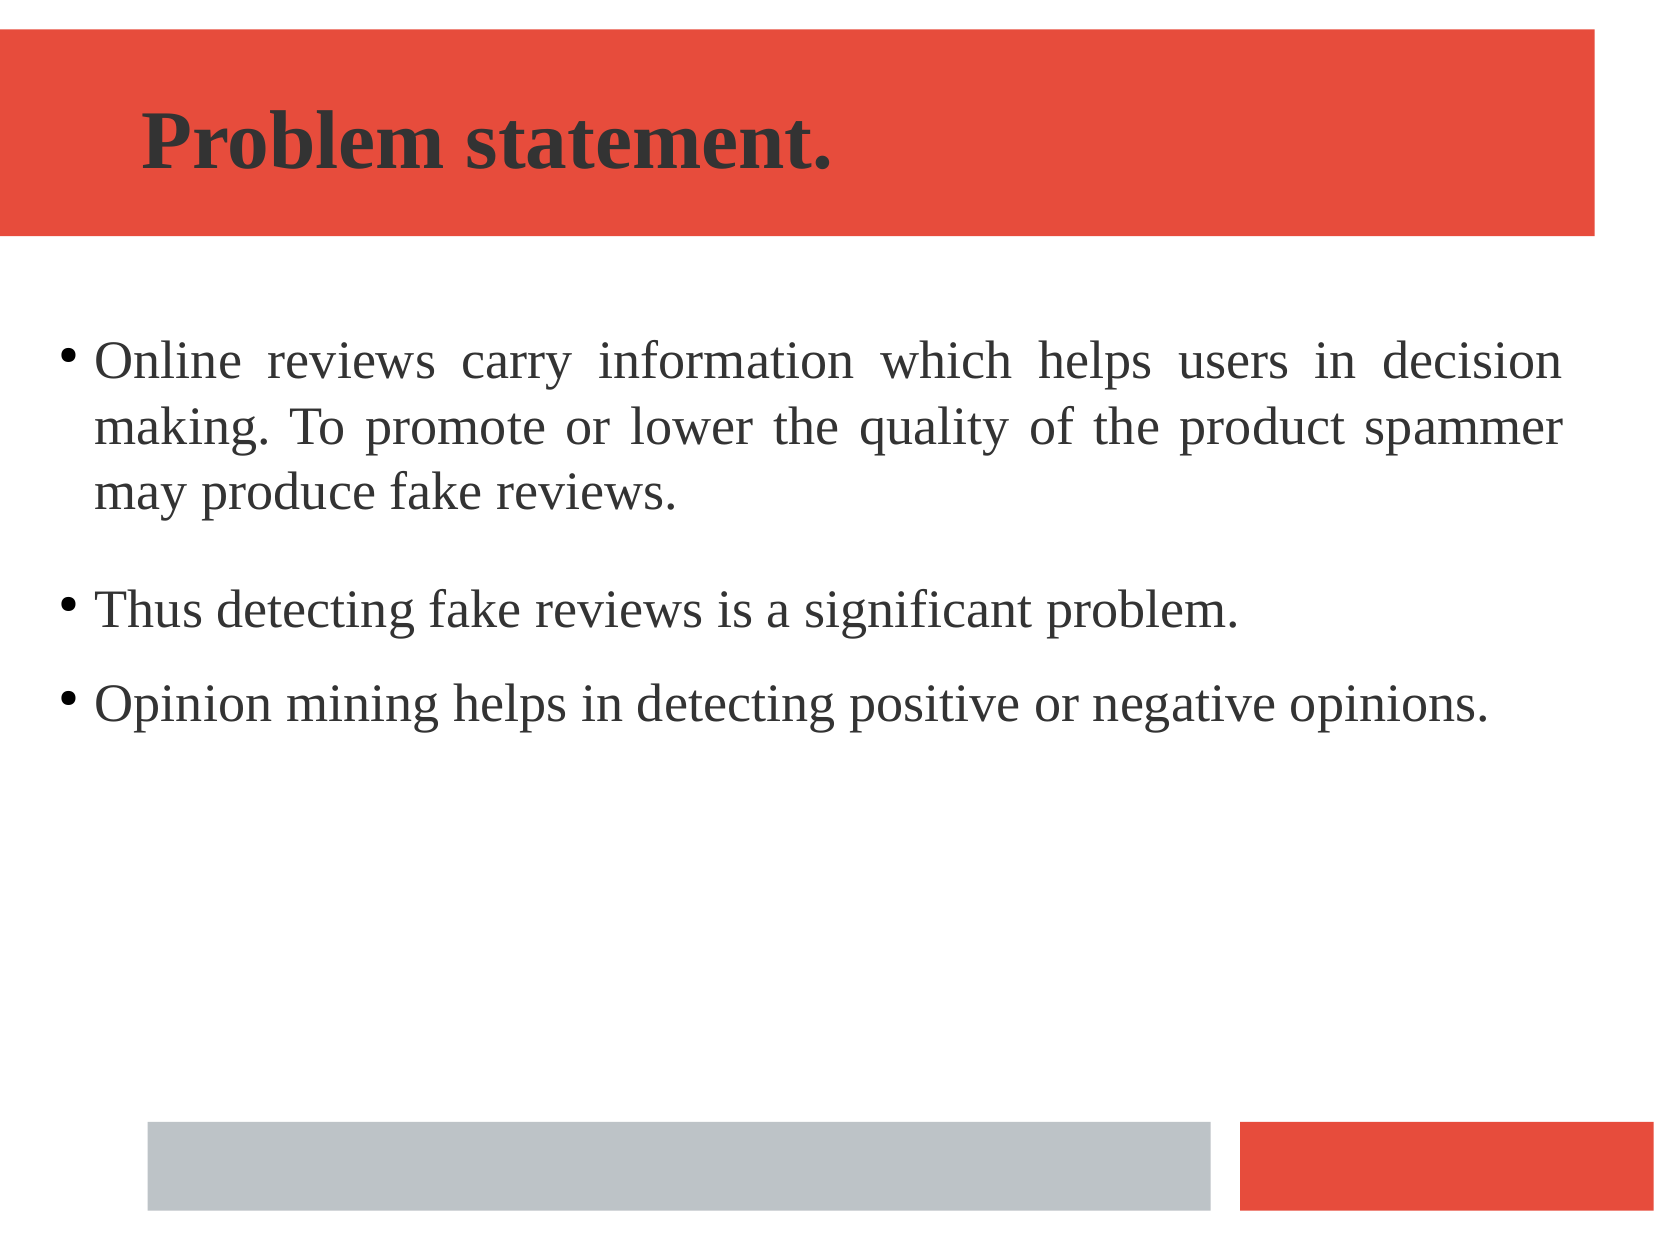

Problem statement.
# Online reviews carry information which helps users in decision making. To promote or lower the quality of the product spammer may produce fake reviews.
Thus detecting fake reviews is a significant problem.
Opinion mining helps in detecting positive or negative opinions.